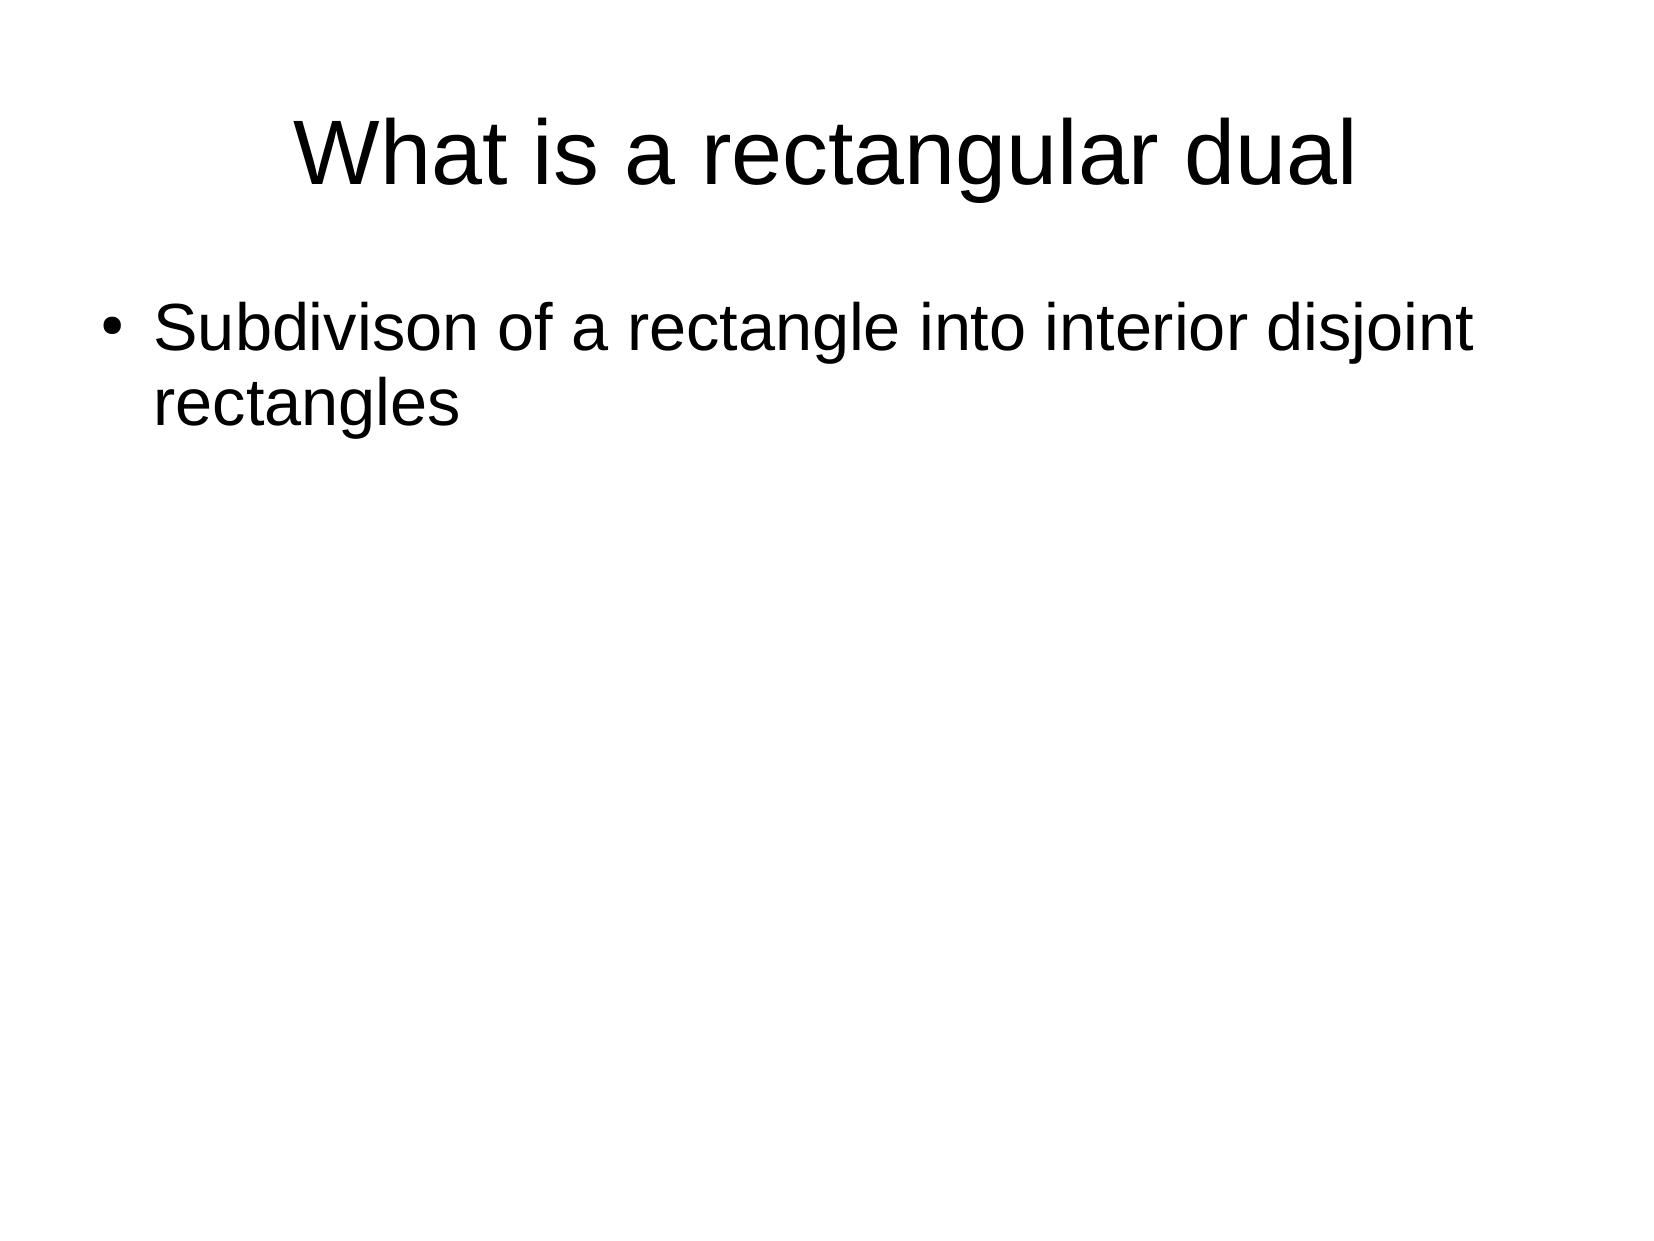

# What is a rectangular dual
Subdivison of a rectangle into interior disjoint rectangles